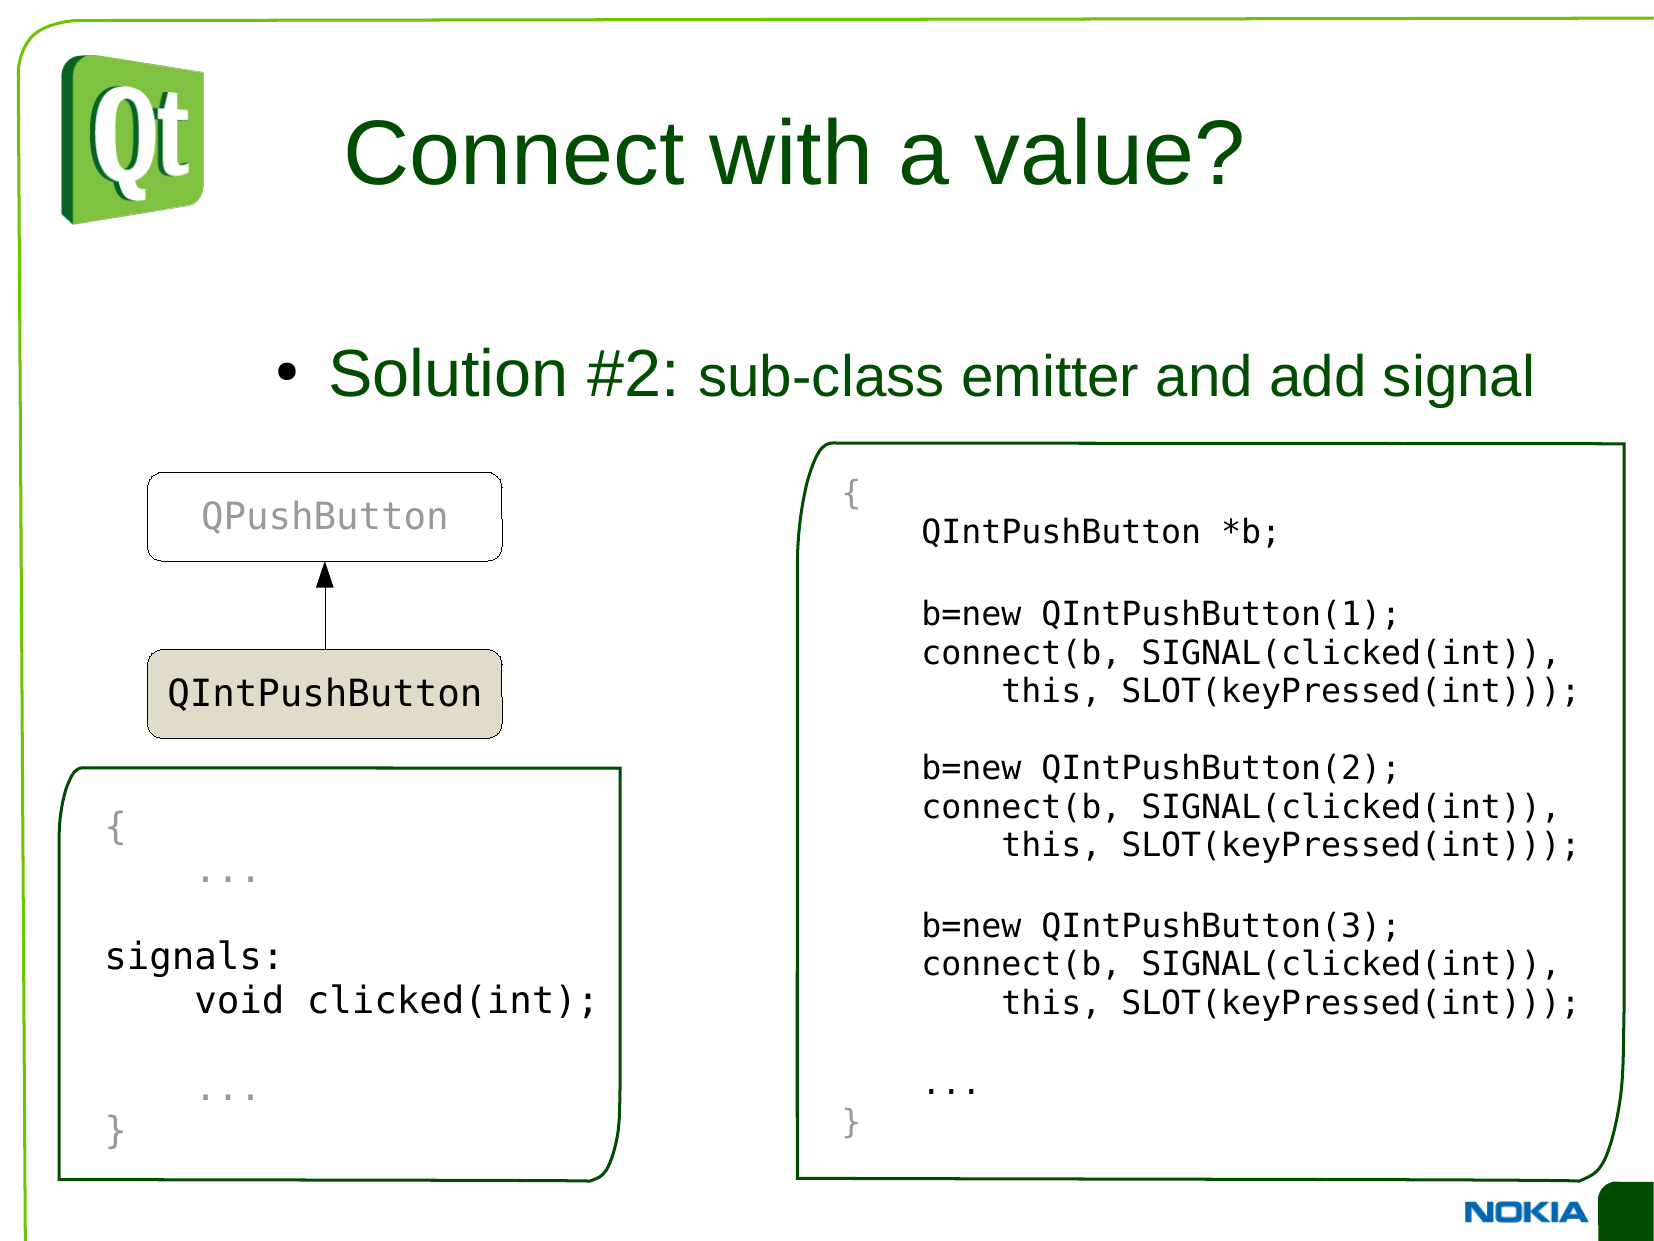

# Connect with a value?
Solution #2: sub-class emitter and add signal
{
 QIntPushButton *b;
 b=new QIntPushButton(1);
 connect(b, SIGNAL(clicked(int)),
 this, SLOT(keyPressed(int)));
 b=new QIntPushButton(2);
 connect(b, SIGNAL(clicked(int)),
 this, SLOT(keyPressed(int)));
 b=new QIntPushButton(3);
 connect(b, SIGNAL(clicked(int)),
 this, SLOT(keyPressed(int)));
 ...
}
QPushButton
QIntPushButton
{
 ...
signals:
 void clicked(int);
 ...
}